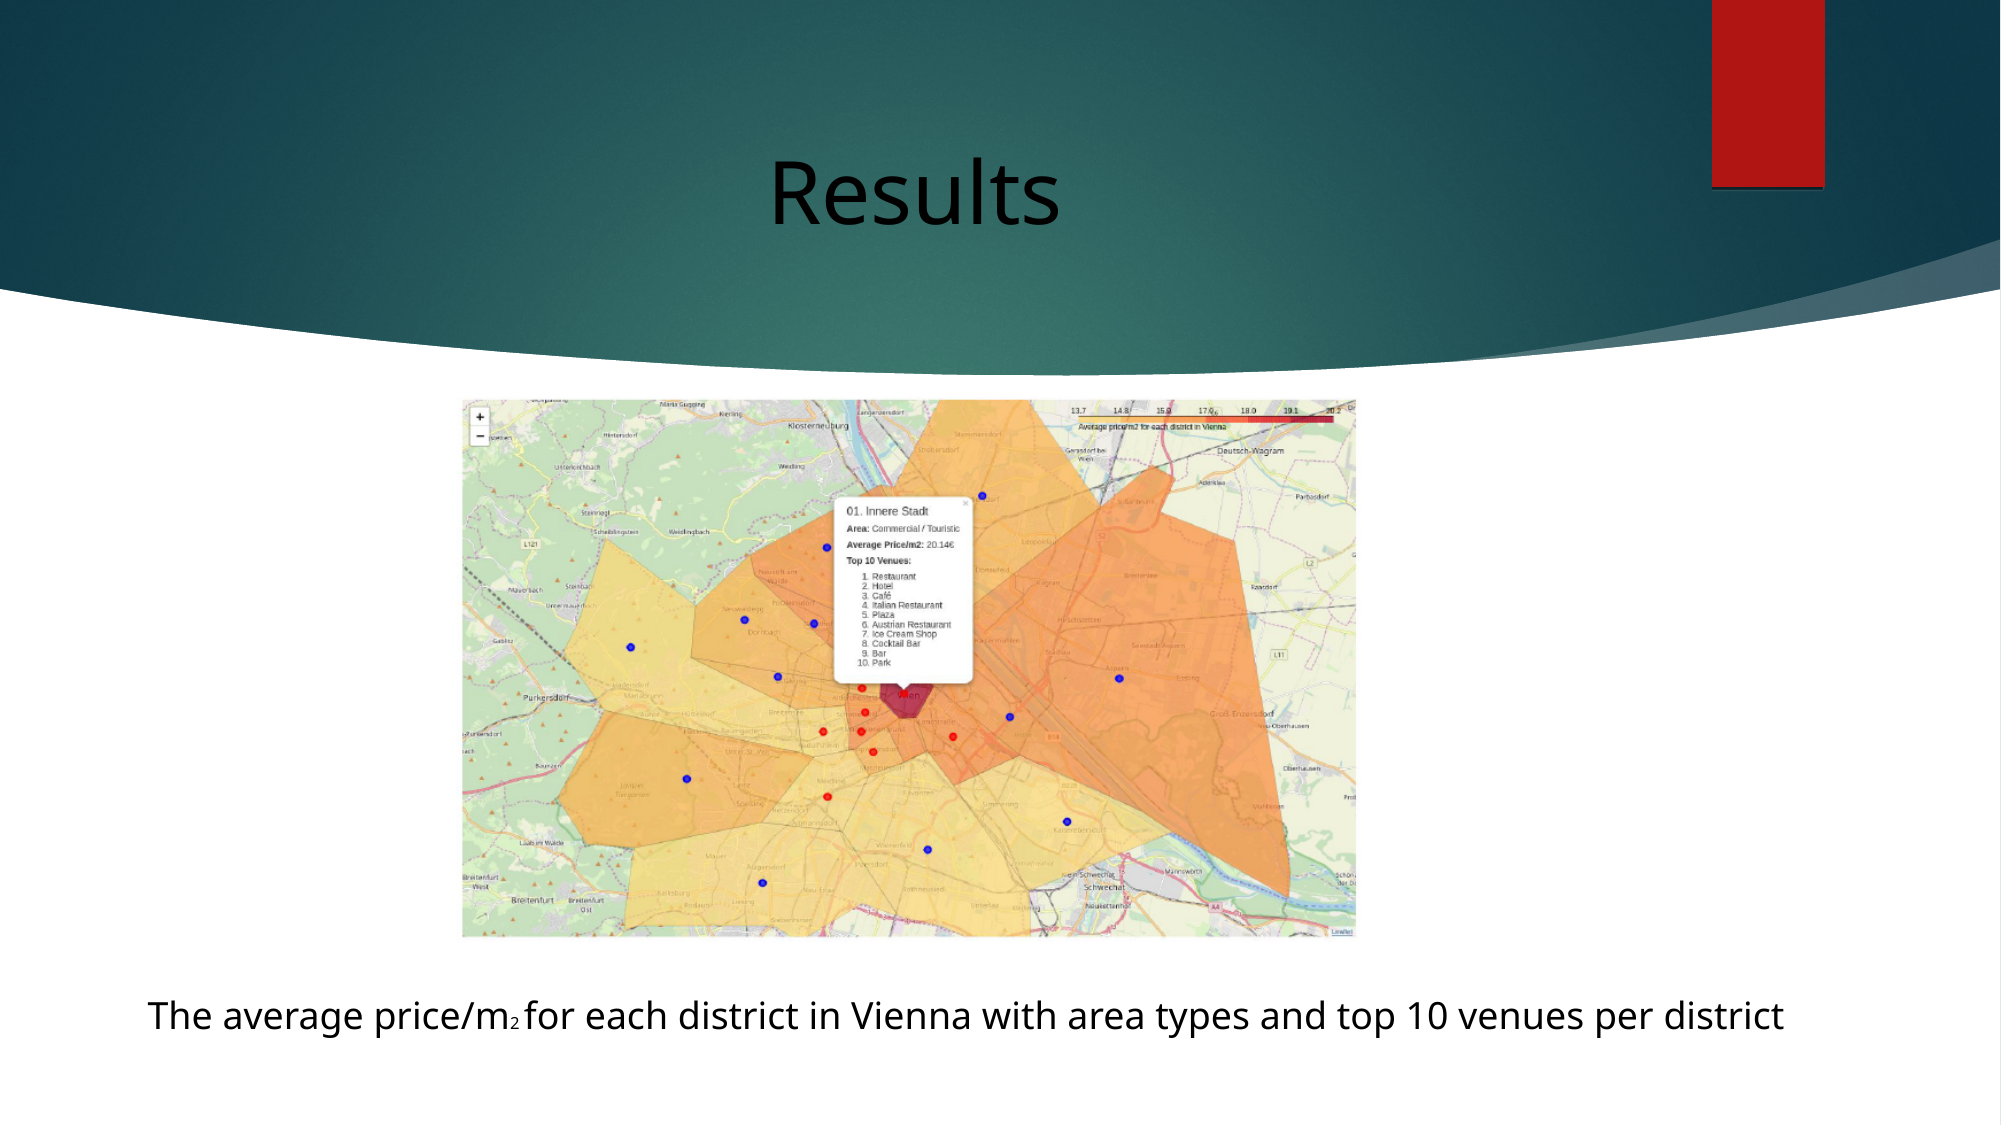

# Results
The average price/m2 for each district in Vienna with area types and top 10 venues per district